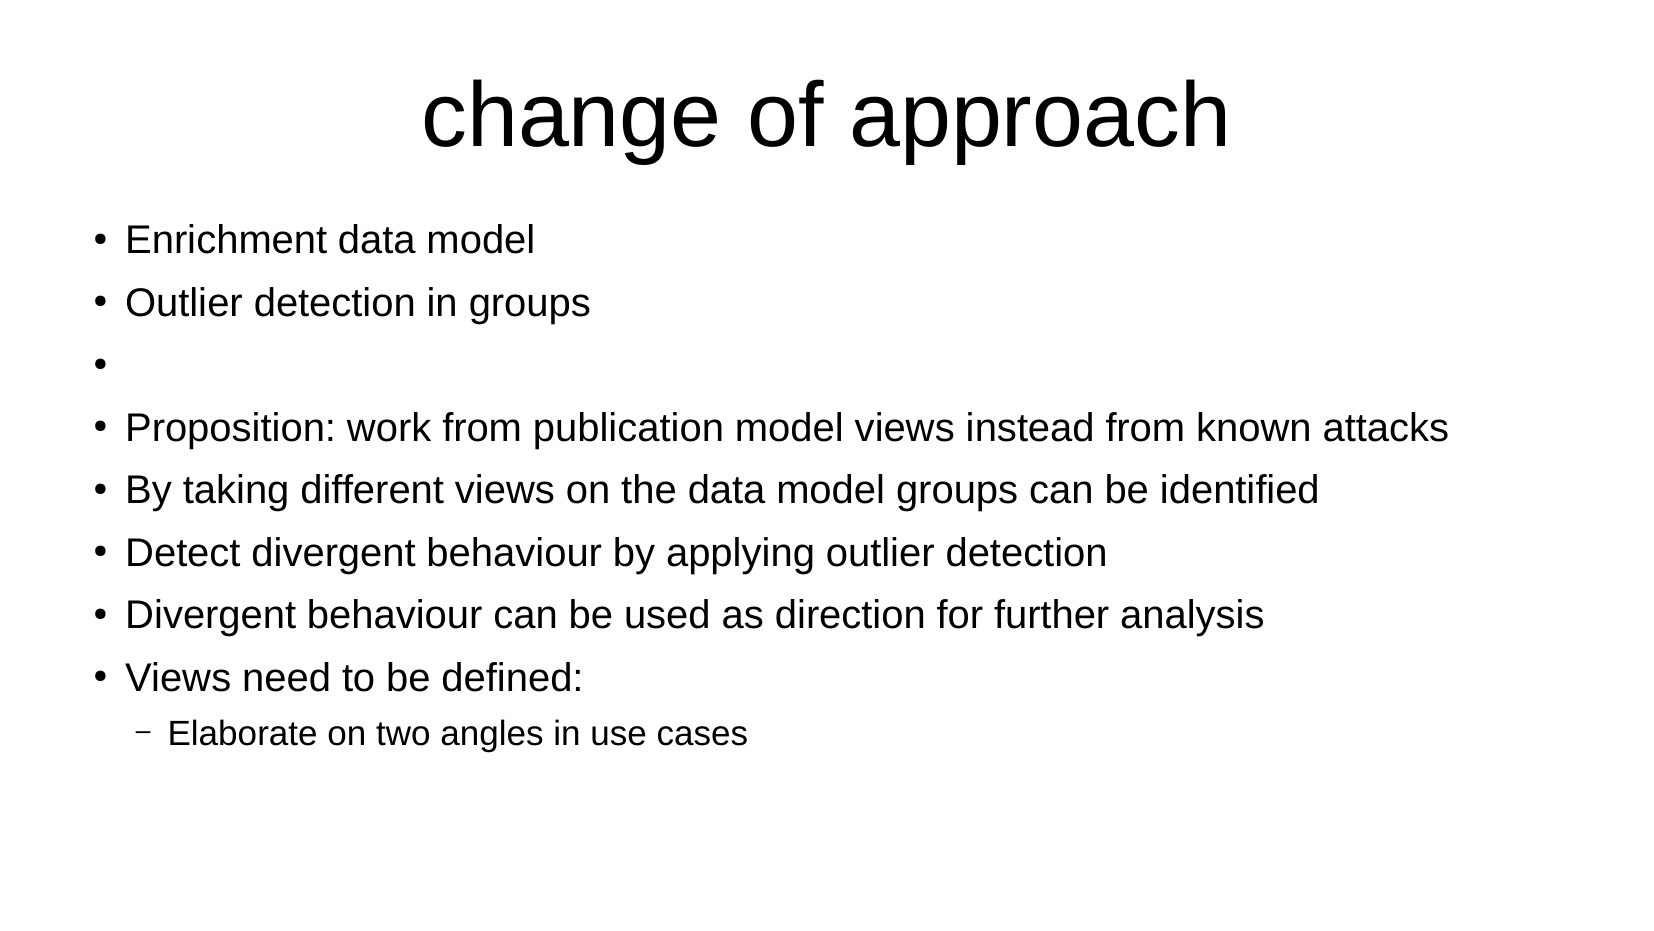

# change of approach
Enrichment data model
Outlier detection in groups
Proposition: work from publication model views instead from known attacks
By taking different views on the data model groups can be identified
Detect divergent behaviour by applying outlier detection
Divergent behaviour can be used as direction for further analysis
Views need to be defined:
Elaborate on two angles in use cases